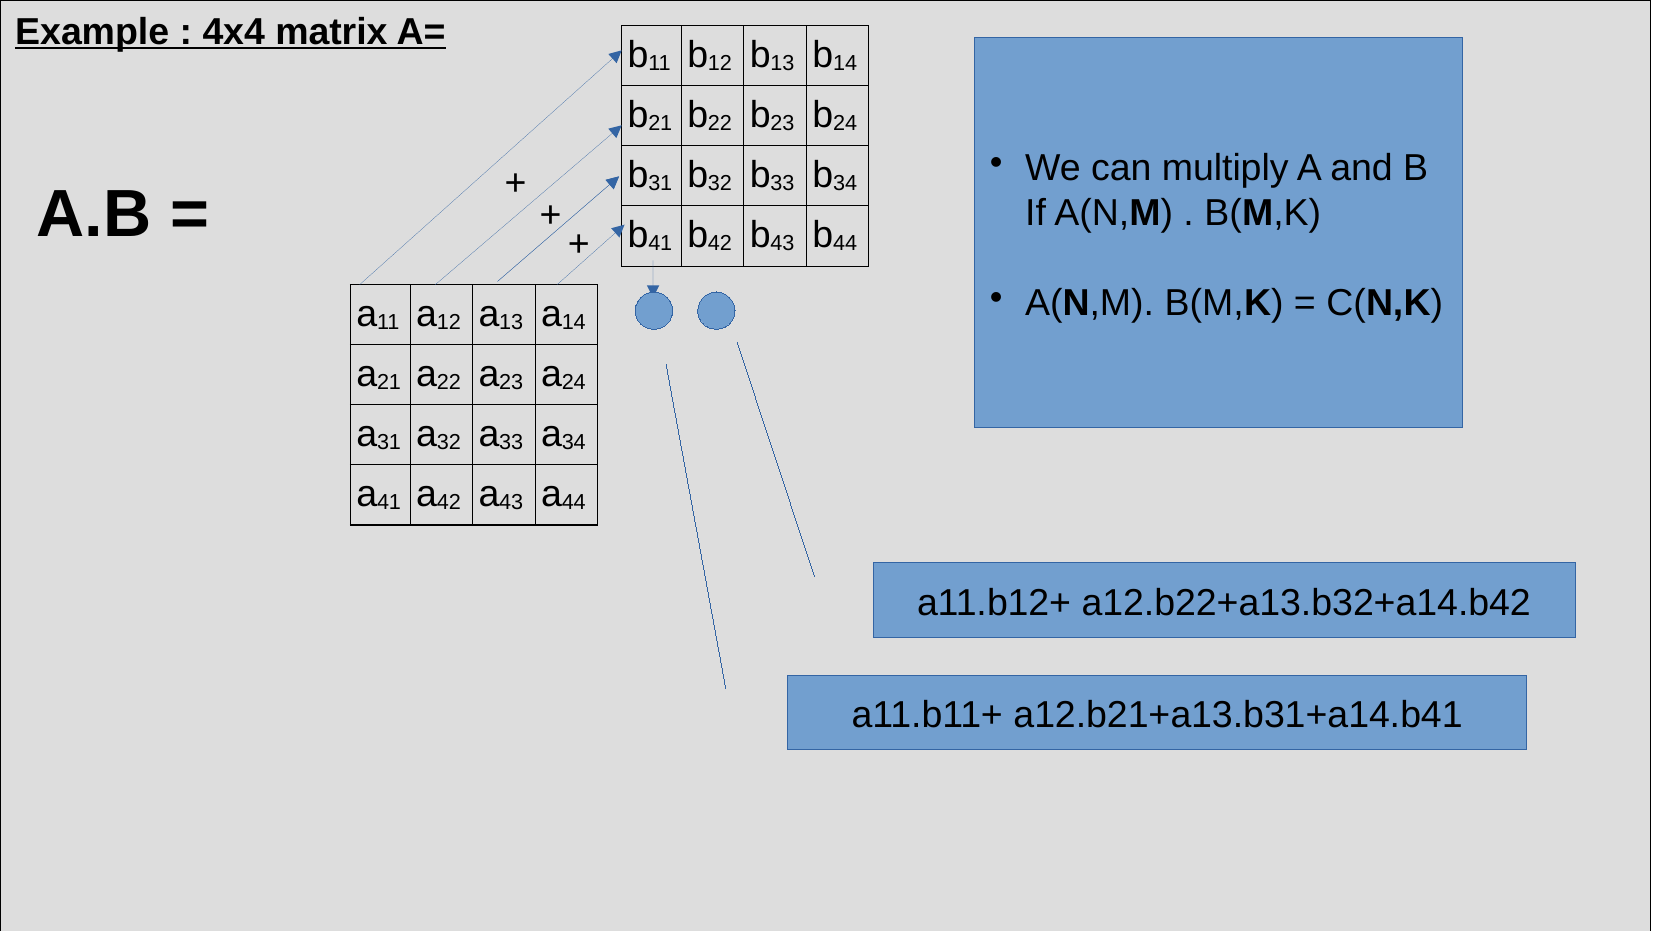

Example : 4x4 matrix A=
| b11 | b12 | b13 | b14 |
| --- | --- | --- | --- |
| b21 | b22 | b23 | b24 |
| b31 | b32 | b33 | b34 |
| b41 | b42 | b43 | b44 |
We can multiply A and B If A(N,M) . B(M,K)
A(N,M). B(M,K) = C(N,K)
+
A.B =
+
+
| a11 | a12 | a13 | a14 |
| --- | --- | --- | --- |
| a21 | a22 | a23 | a24 |
| a31 | a32 | a33 | a34 |
| a41 | a42 | a43 | a44 |
a11.b12+ a12.b22+a13.b32+a14.b42
a11.b11+ a12.b21+a13.b31+a14.b41